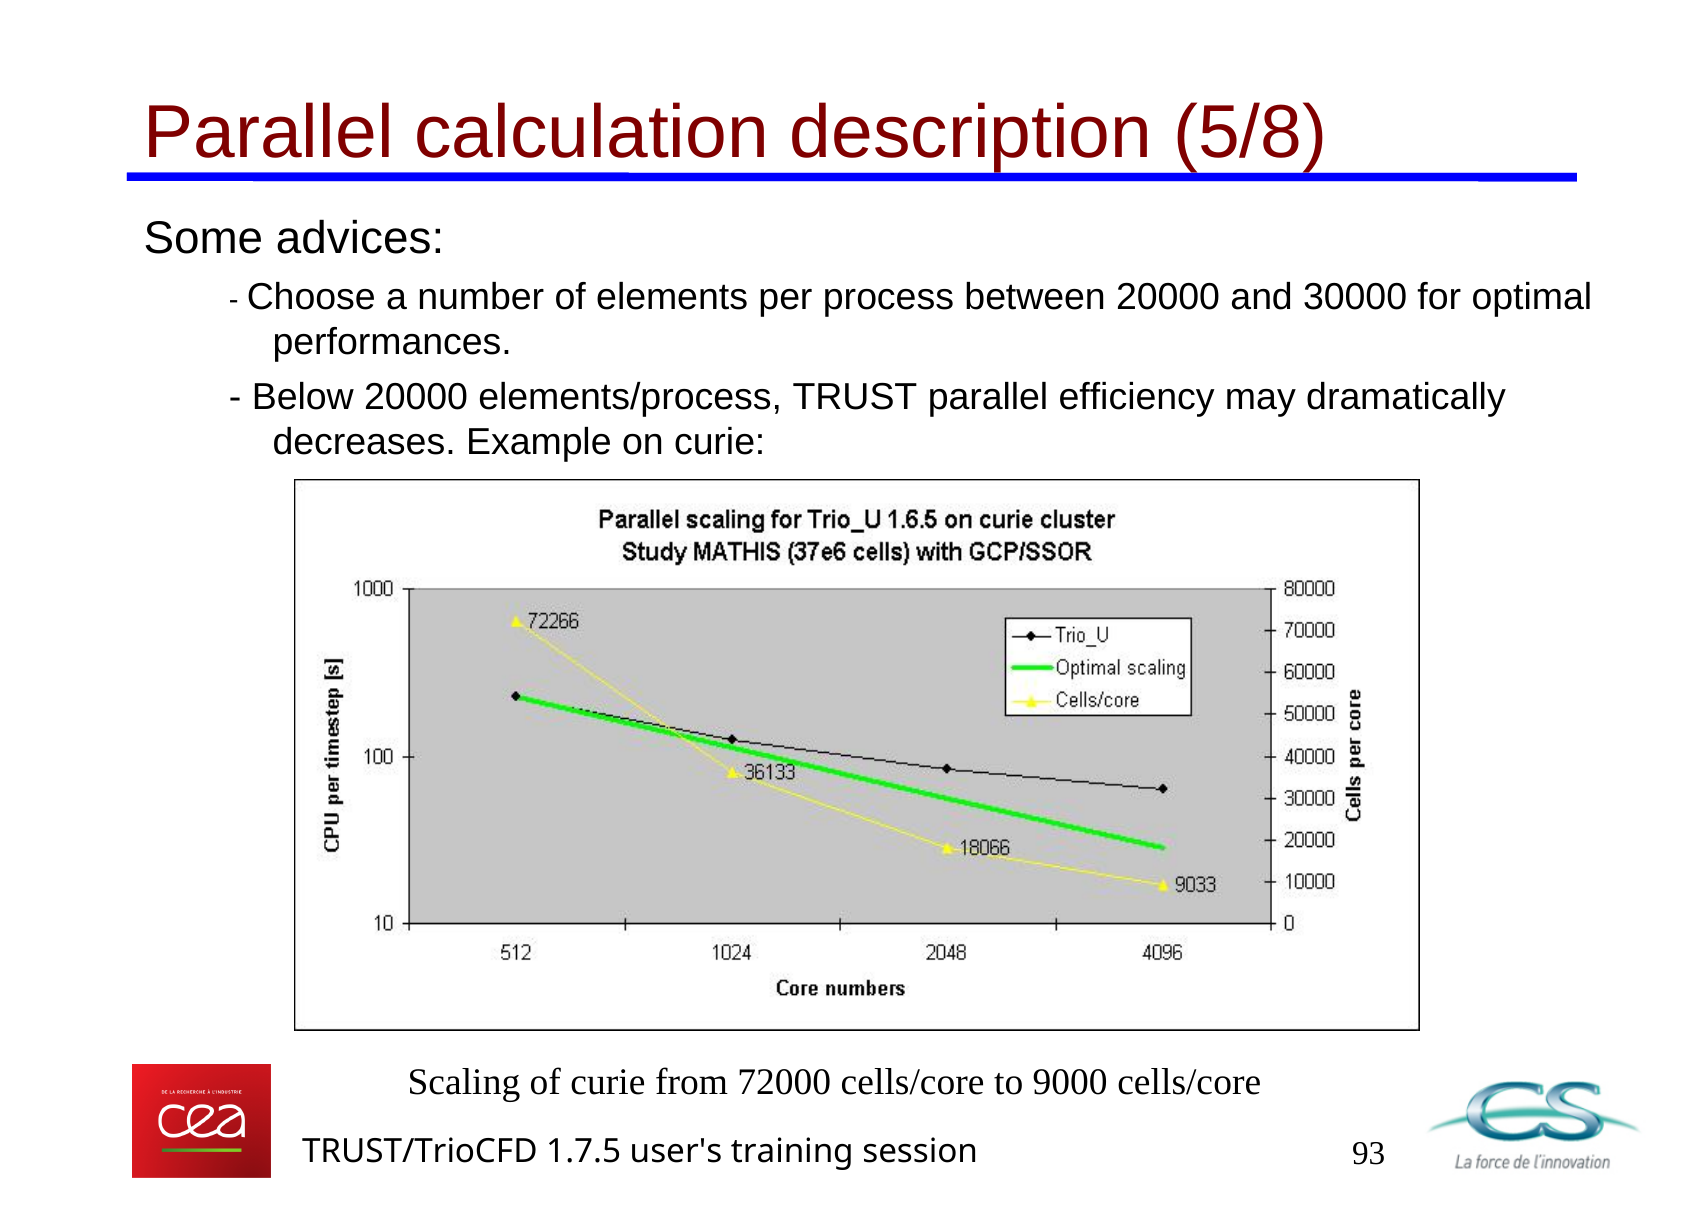

# Parallel calculation description (5/8)
Some advices:
- Choose a number of elements per process between 20000 and 30000 for optimal performances.
- Below 20000 elements/process, TRUST parallel efficiency may dramatically decreases. Example on curie:
Scaling of curie from 72000 cells/core to 9000 cells/core
TRUST/TrioCFD 1.7.5 user's training session
93